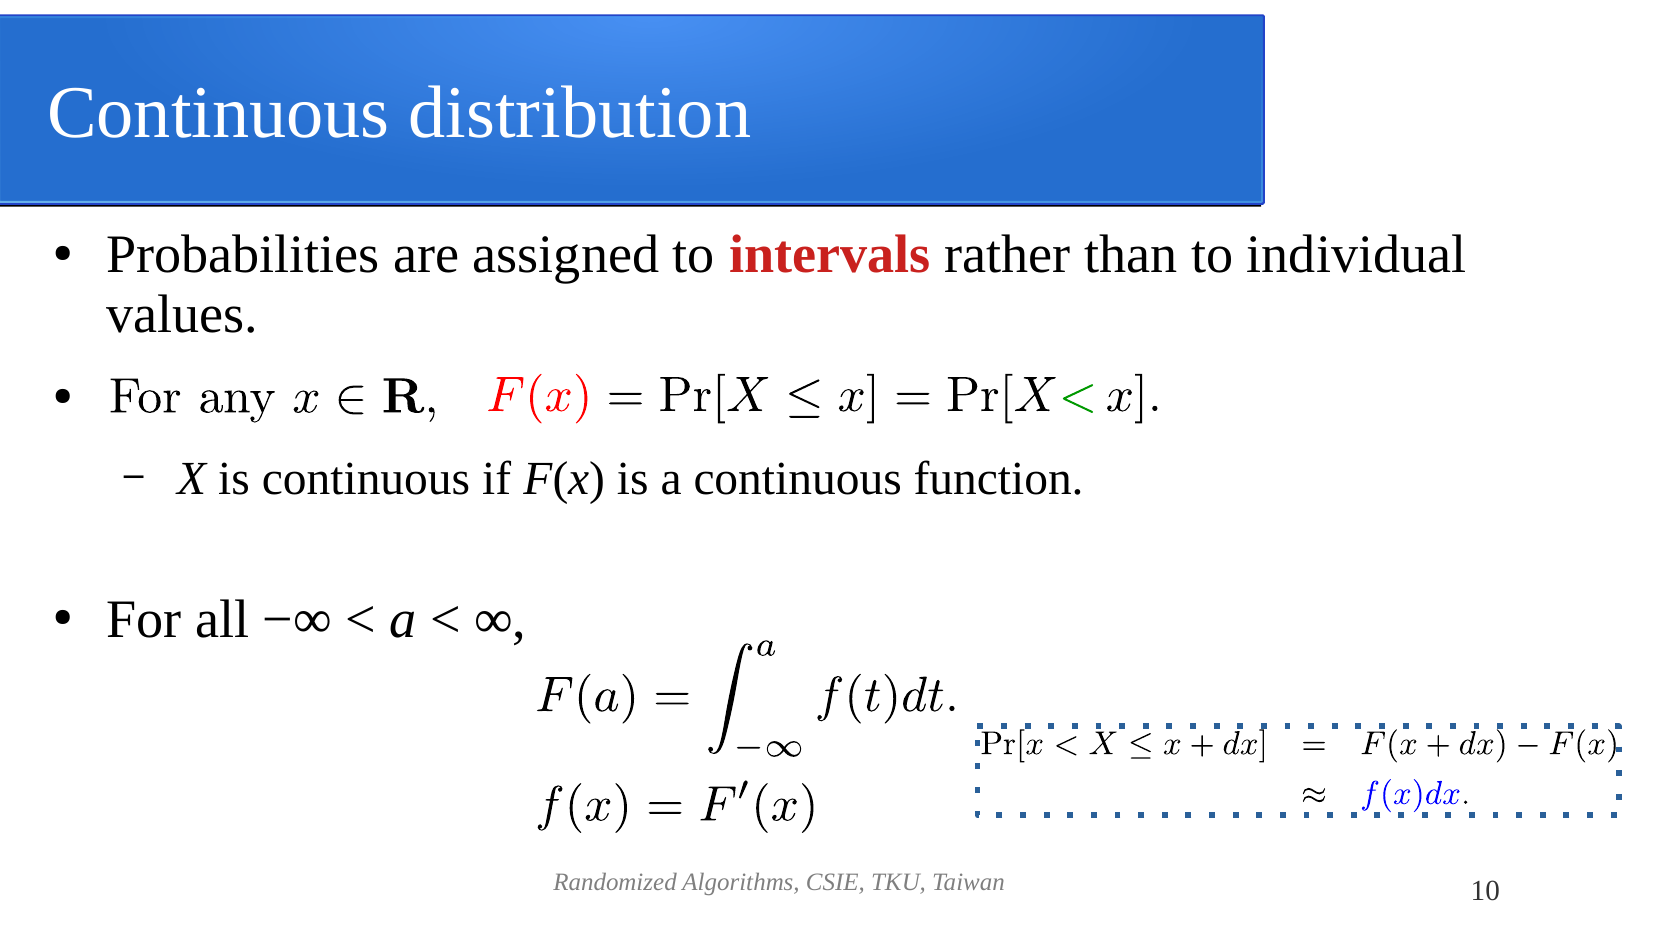

# Continuous distribution
Probabilities are assigned to intervals rather than to individual values.
X is continuous if F(x) is a continuous function.
For all −∞ < a < ∞,
Randomized Algorithms, CSIE, TKU, Taiwan
10